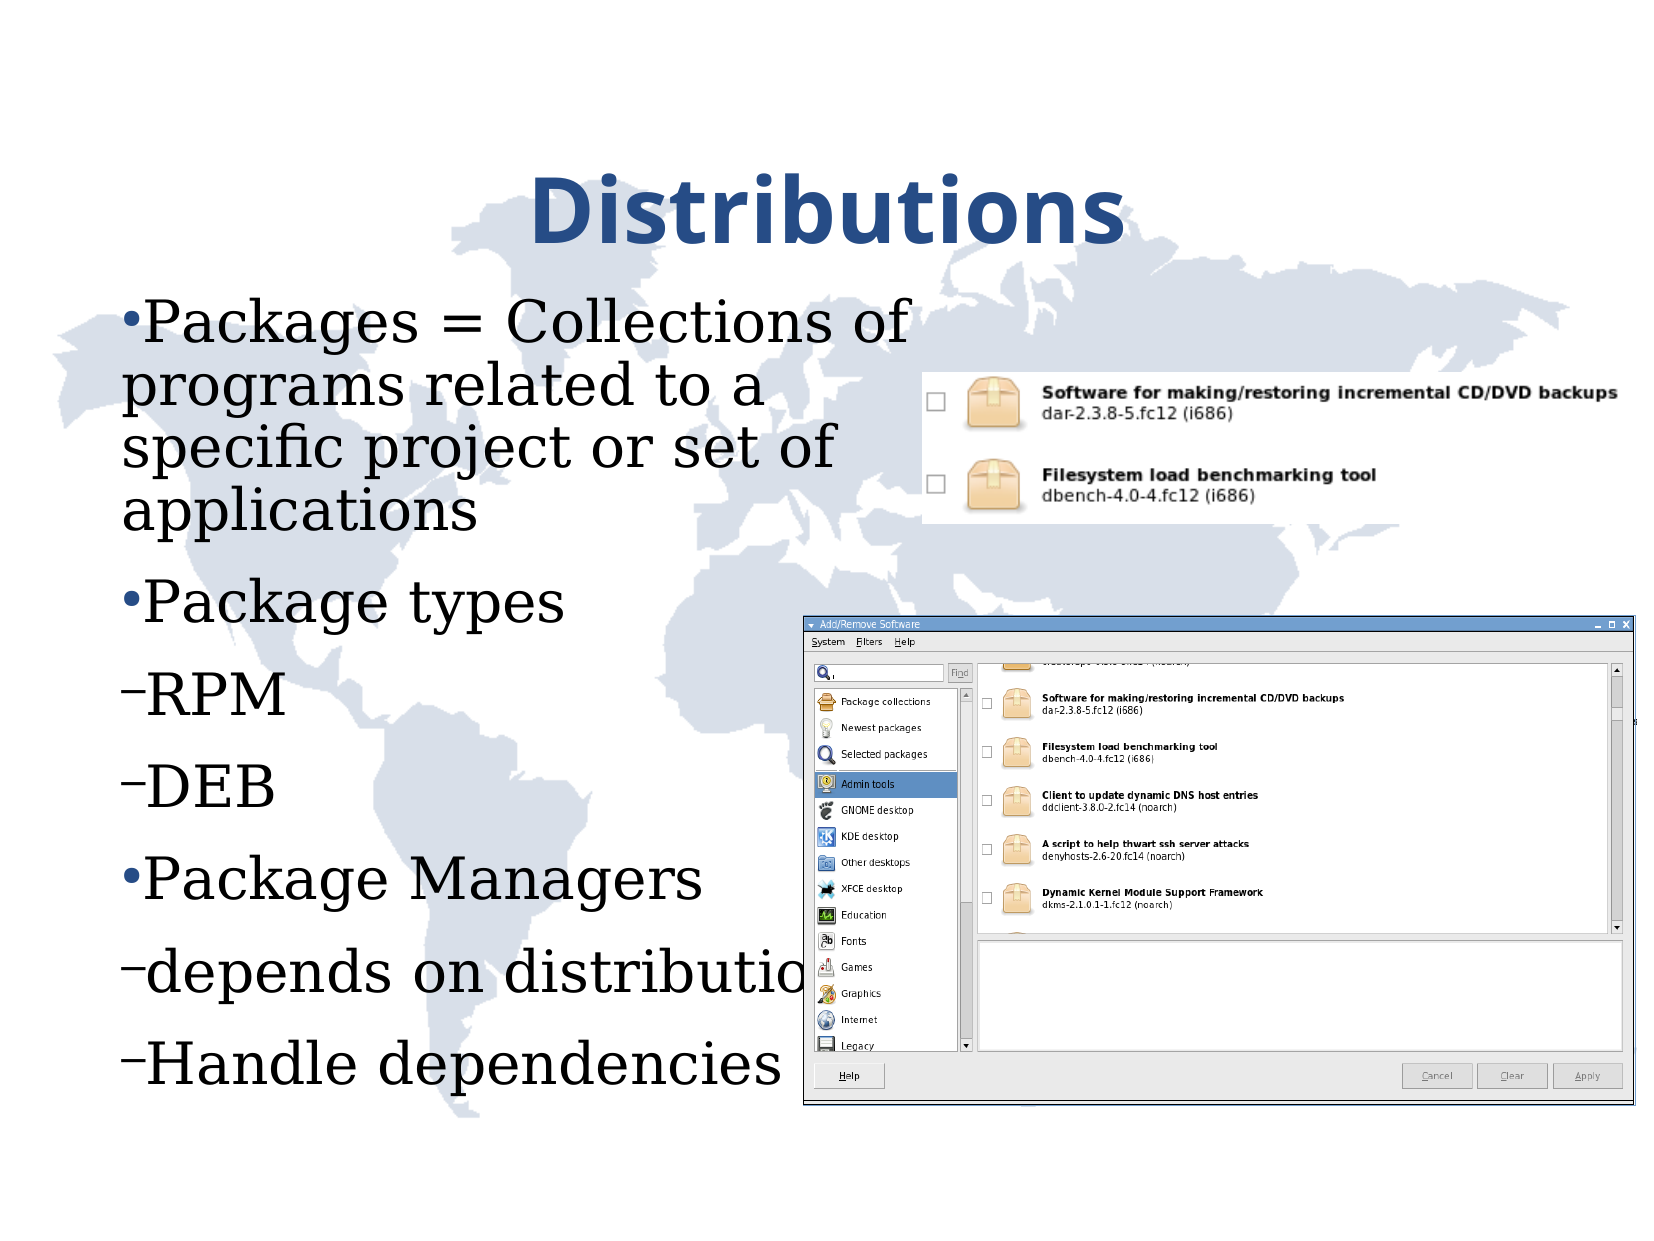

# Distributions
Packages = Collections of programs related to a specific project or set of applications
Package types
RPM
DEB
Package Managers
depends on distribution
Handle dependencies